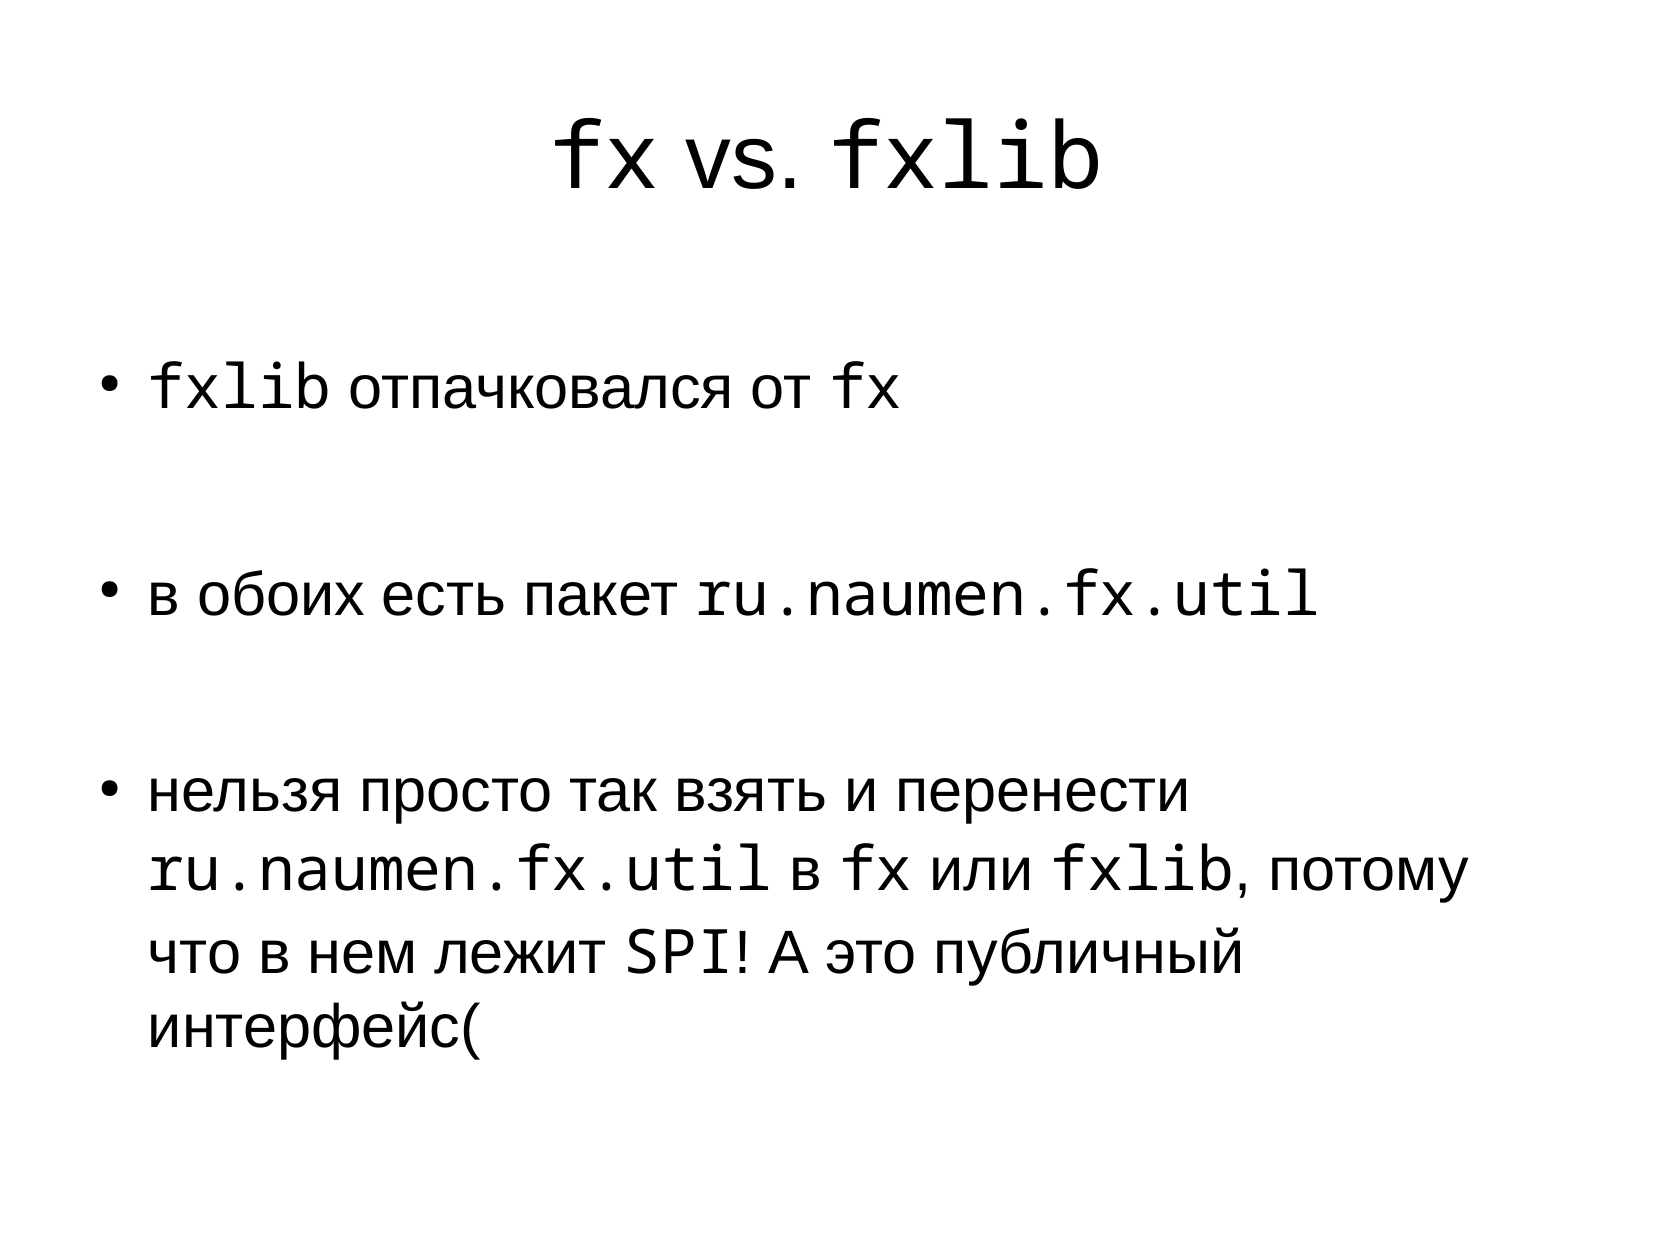

# fx vs. fxlib
fxlib отпачковался от fx
в обоих есть пакет ru.naumen.fx.util
нельзя просто так взять и перенести ru.naumen.fx.util в fx или fxlib, потому что в нем лежит SPI! А это публичный интерфейс(